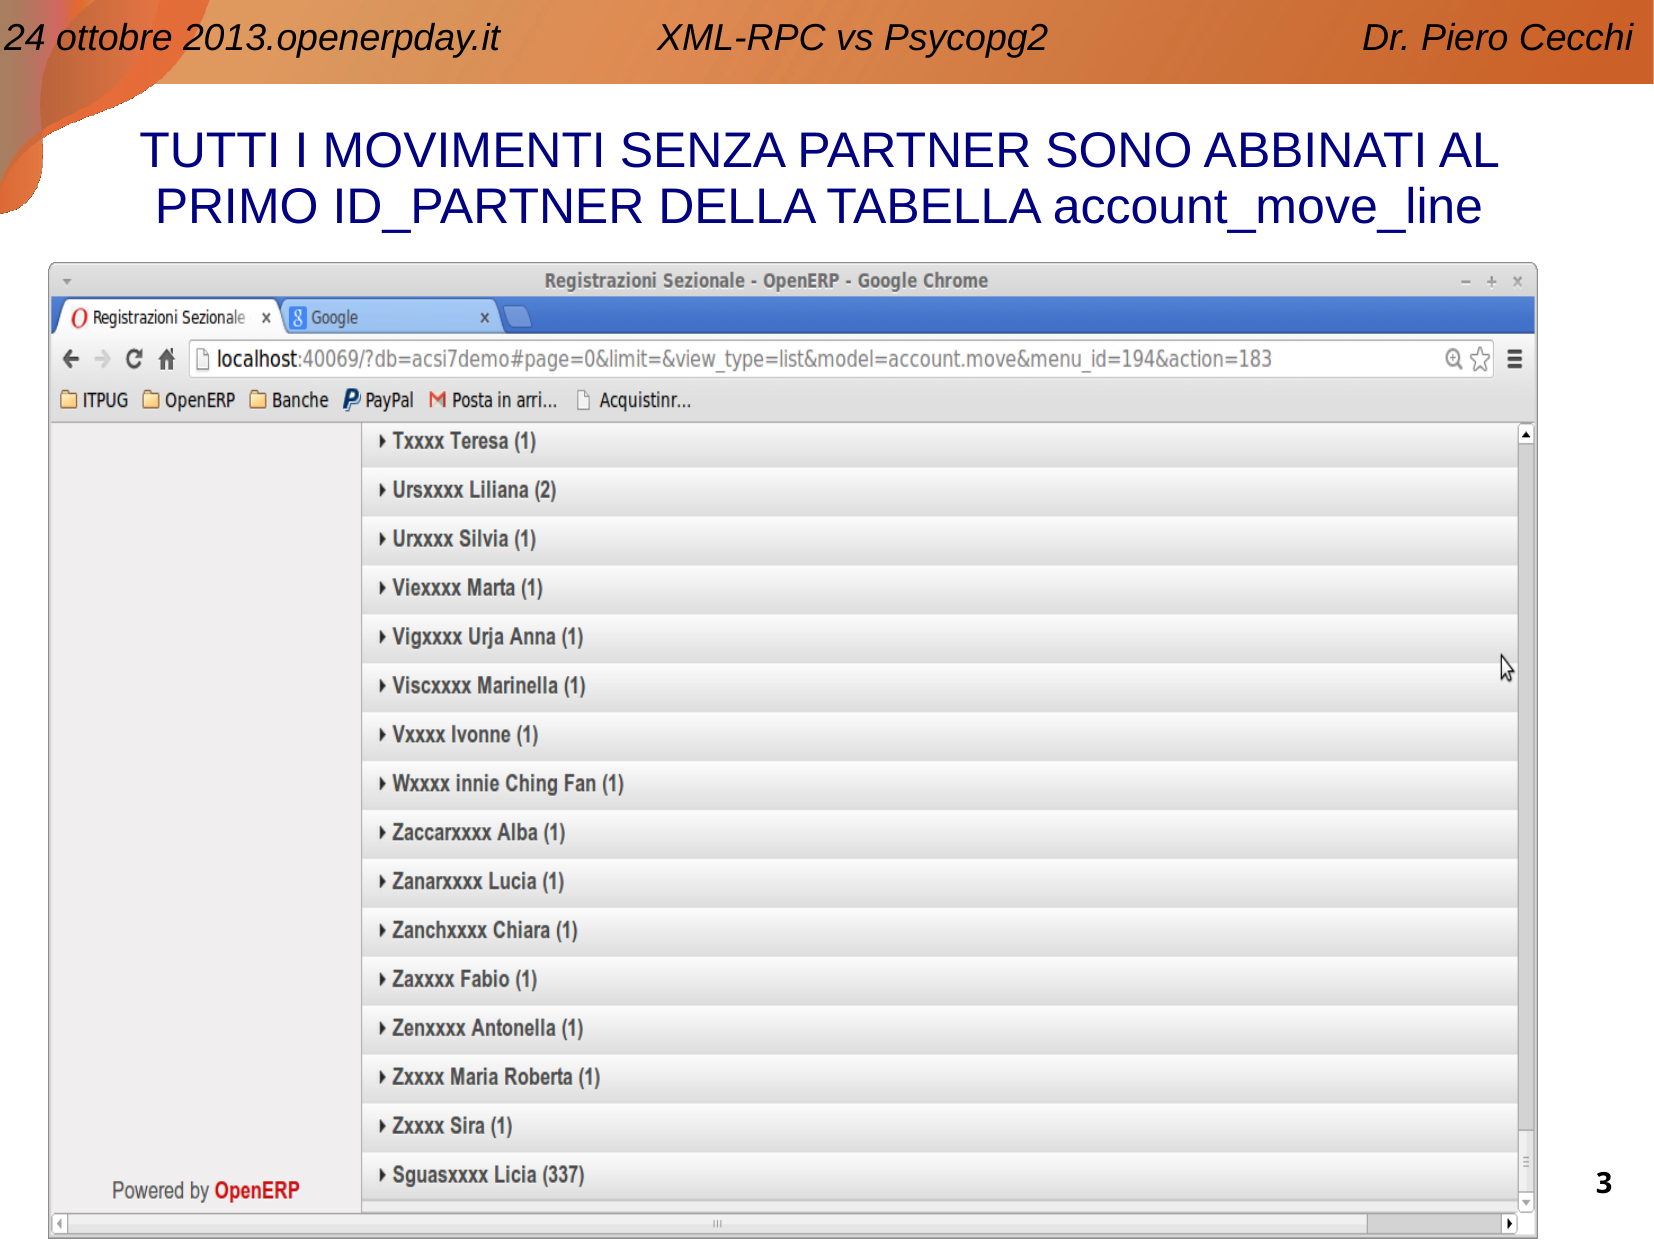

# TUTTI I MOVIMENTI SENZA PARTNER SONO ABBINATI AL PRIMO ID_PARTNER DELLA TABELLA account_move_line